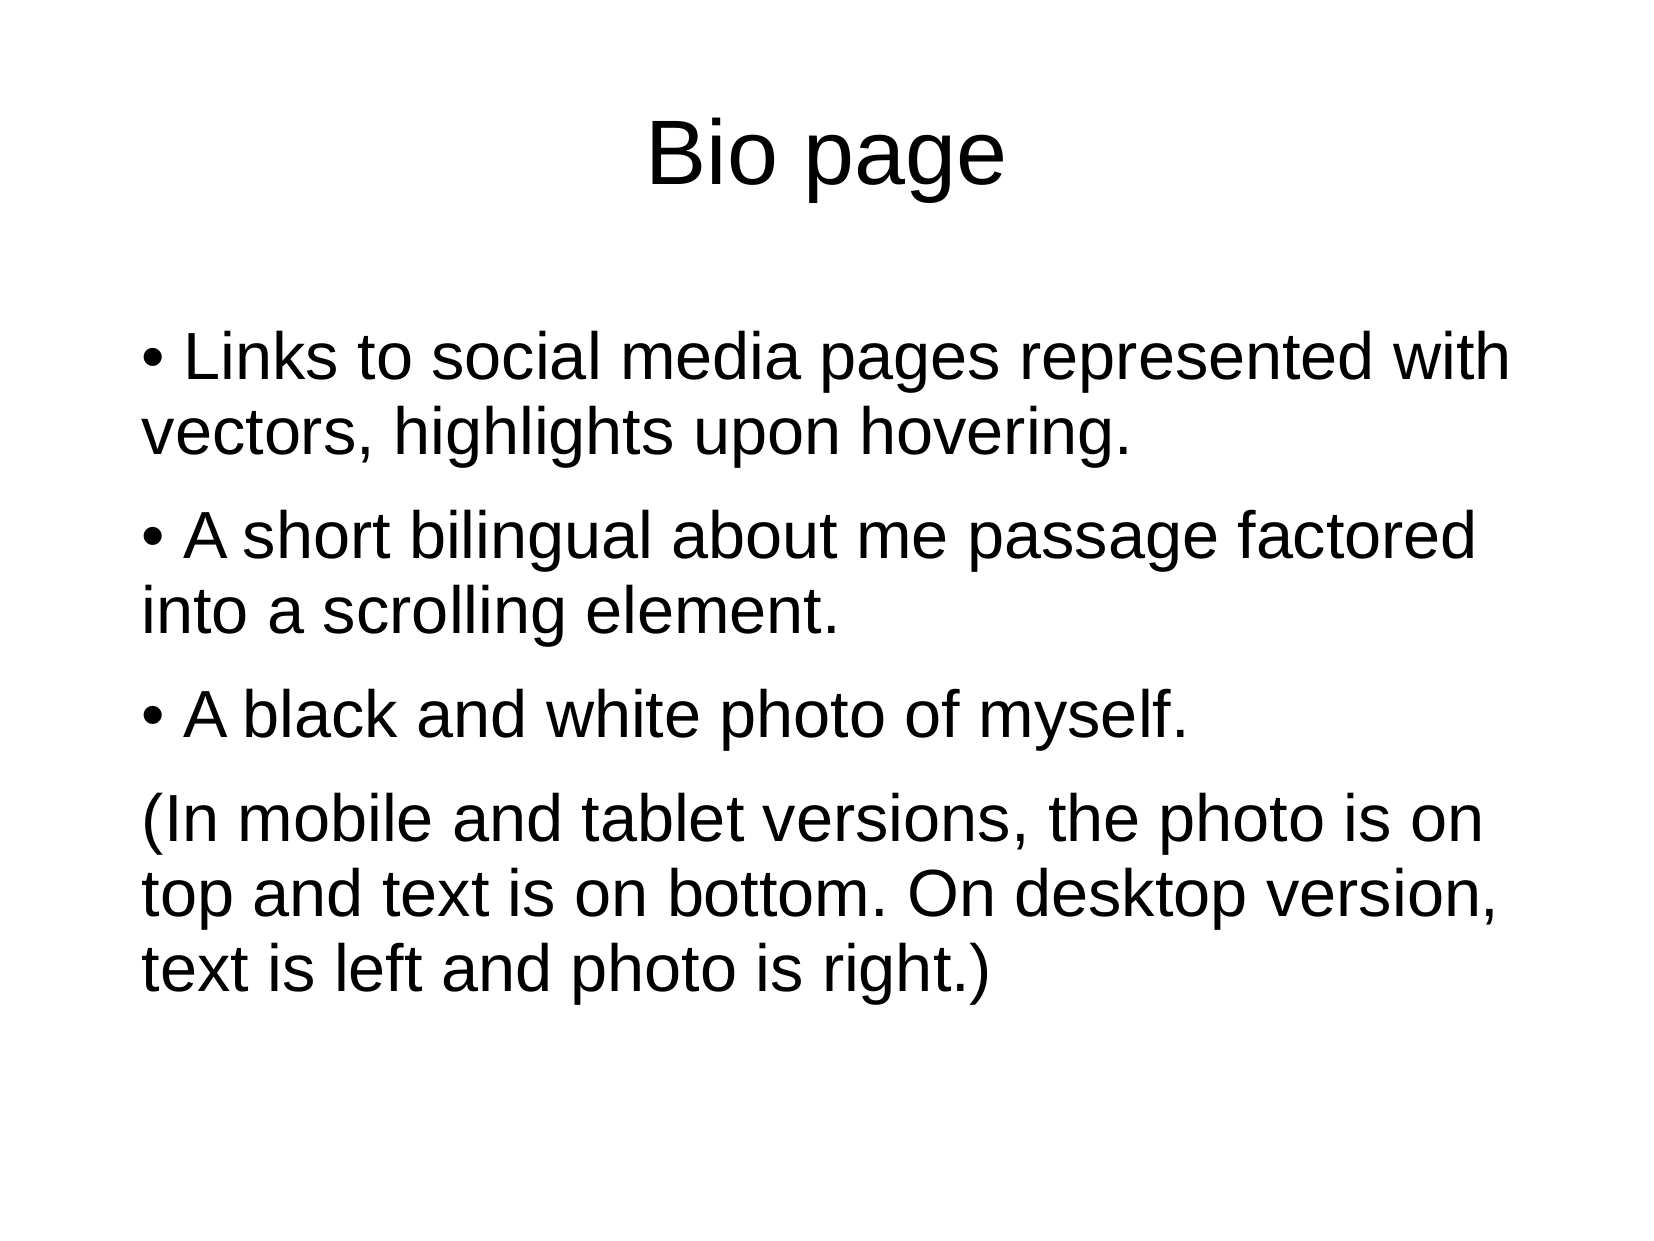

# Bio page
• Links to social media pages represented with vectors, highlights upon hovering.
• A short bilingual about me passage factored into a scrolling element.
• A black and white photo of myself.
(In mobile and tablet versions, the photo is on top and text is on bottom. On desktop version, text is left and photo is right.)